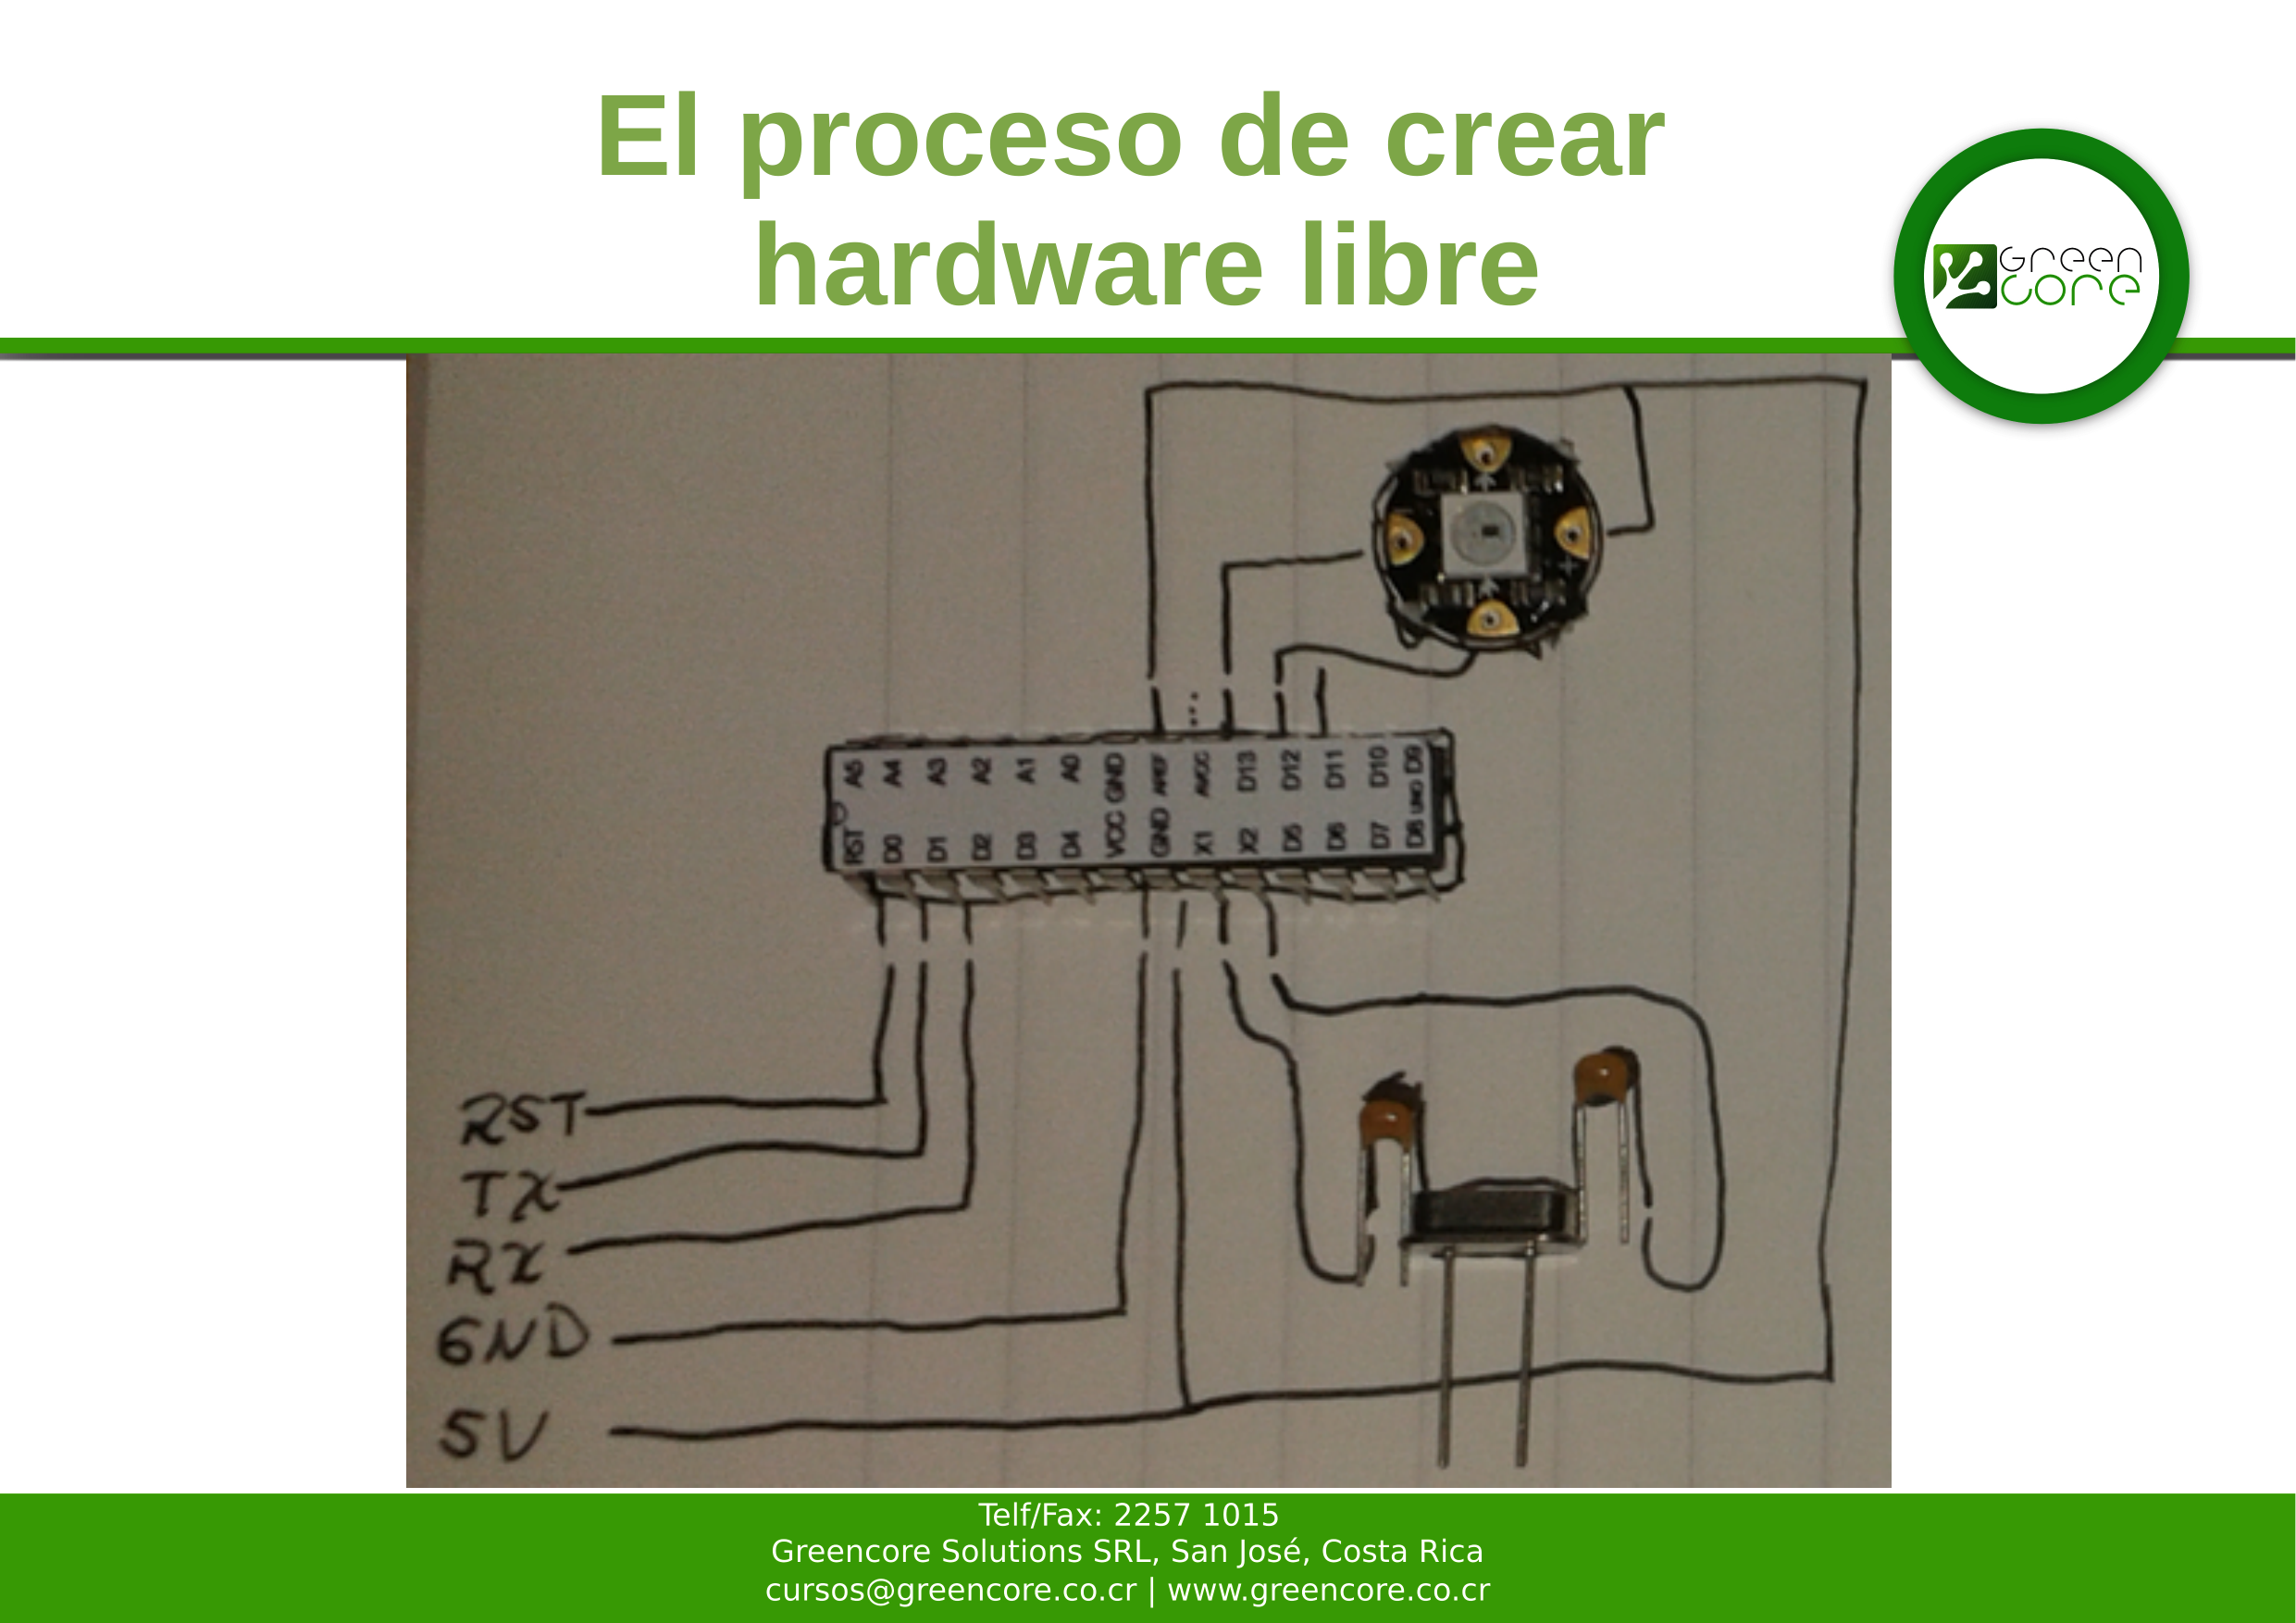

# El proceso de crear hardware libre